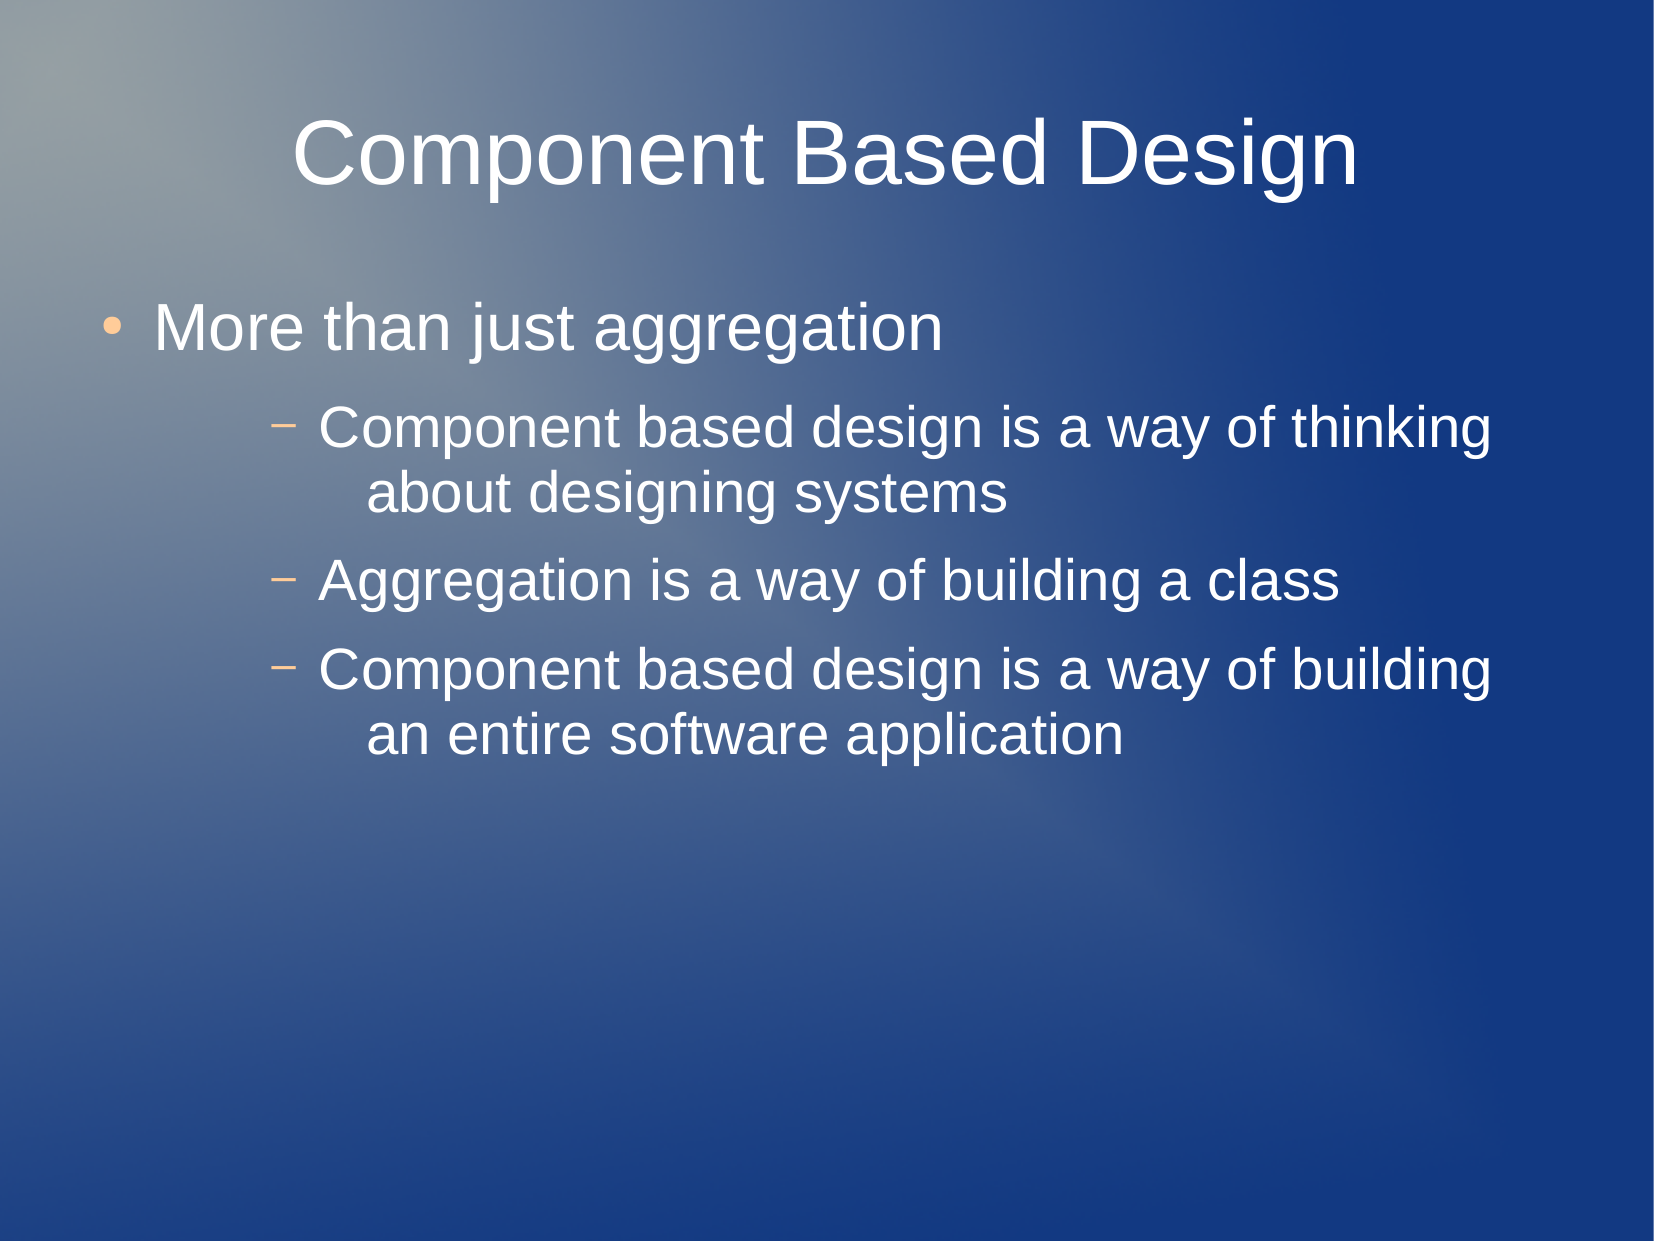

# Component Based Design
More than just aggregation
Component based design is a way of thinking about designing systems
Aggregation is a way of building a class
Component based design is a way of building an entire software application